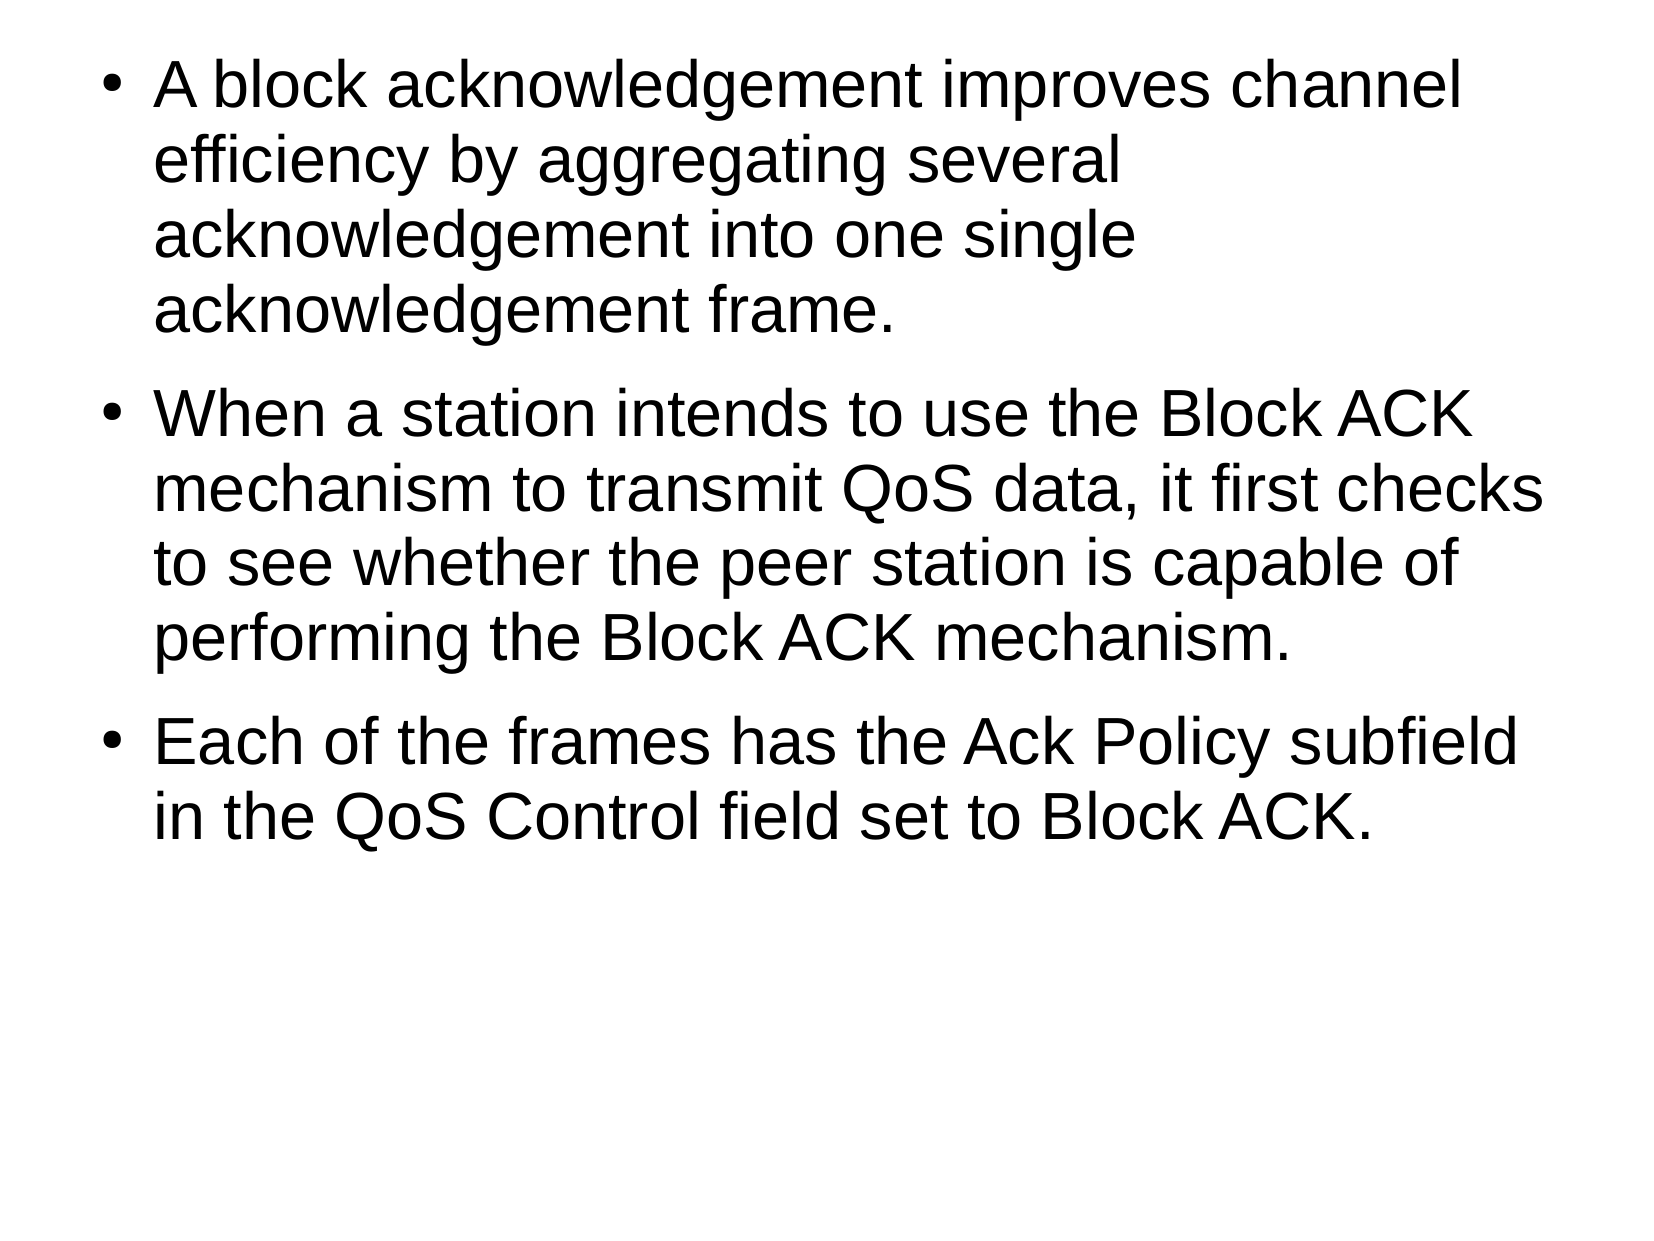

# A block acknowledgement improves channel efficiency by aggregating several acknowledgement into one single acknowledgement frame.
When a station intends to use the Block ACK mechanism to transmit QoS data, it first checks to see whether the peer station is capable of performing the Block ACK mechanism.
Each of the frames has the Ack Policy subfield in the QoS Control field set to Block ACK.